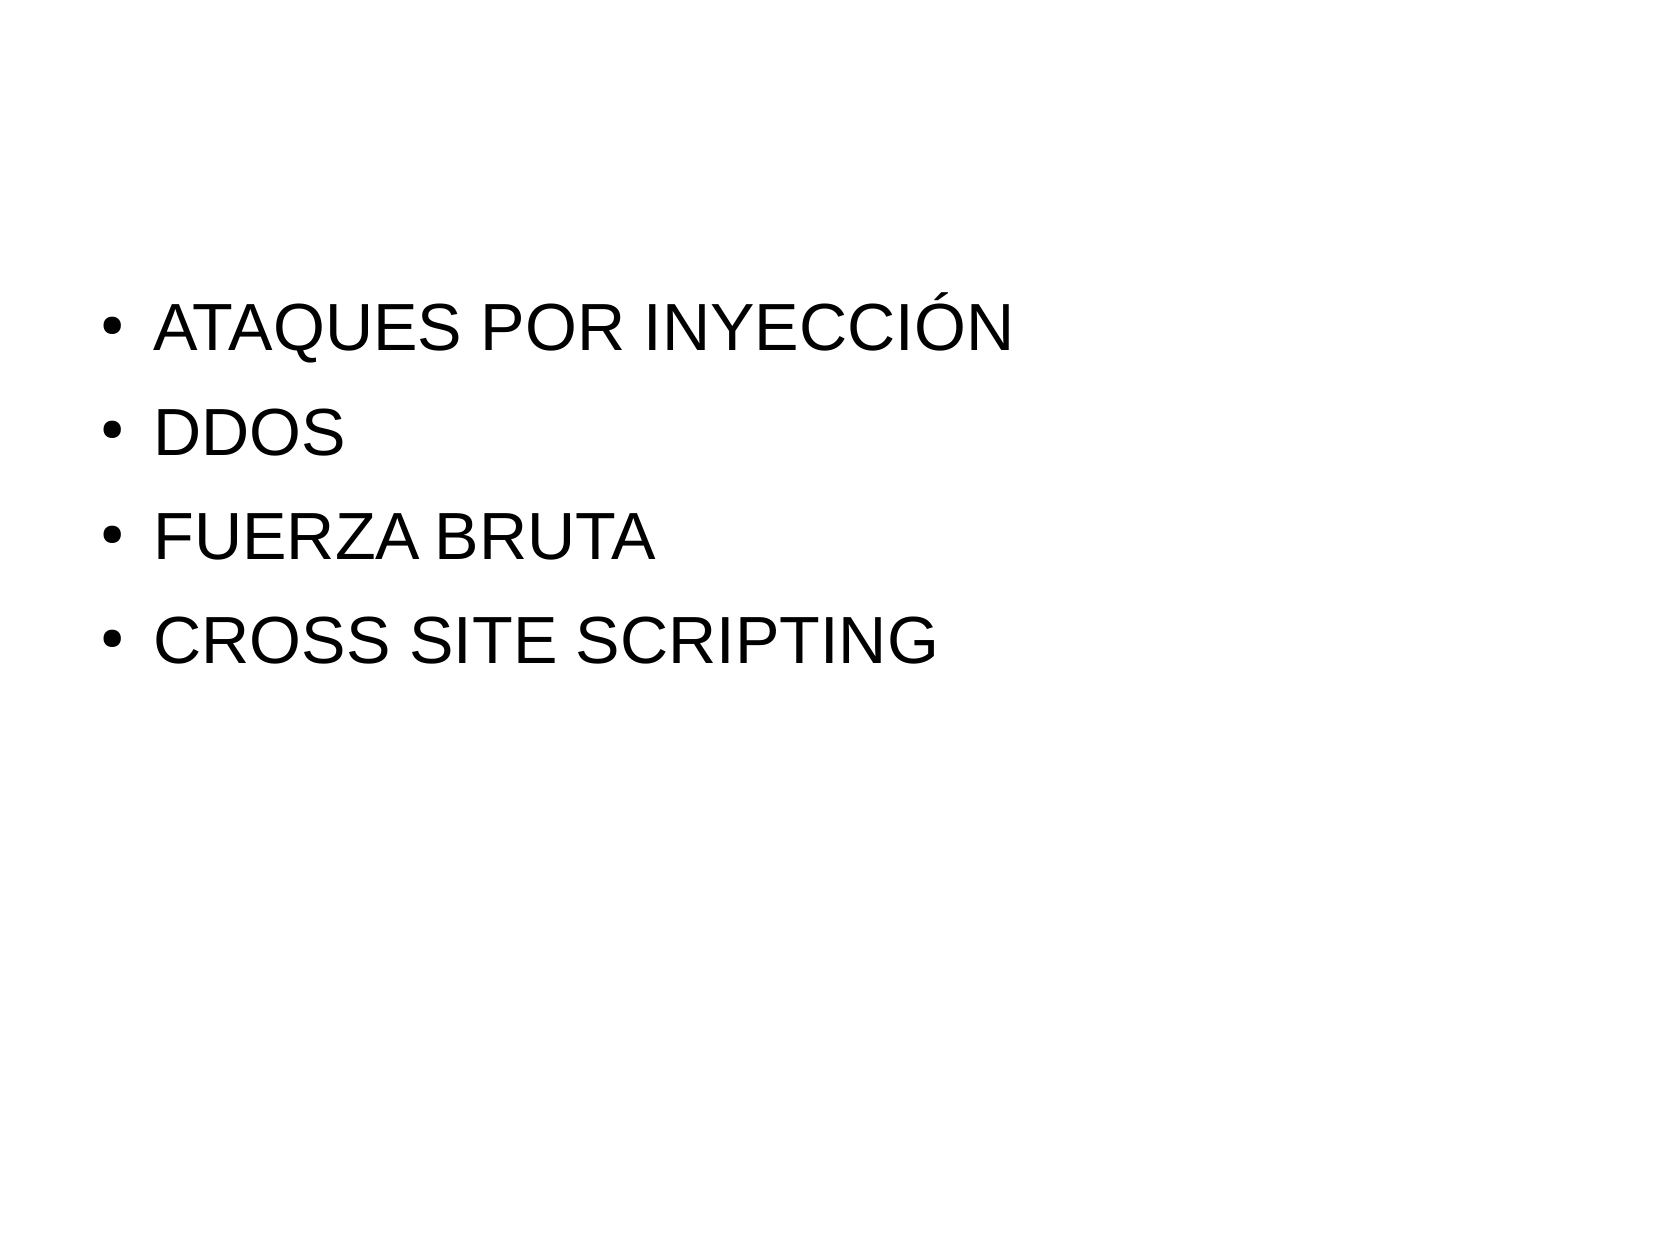

#
ATAQUES POR INYECCIÓN
DDOS
FUERZA BRUTA
CROSS SITE SCRIPTING